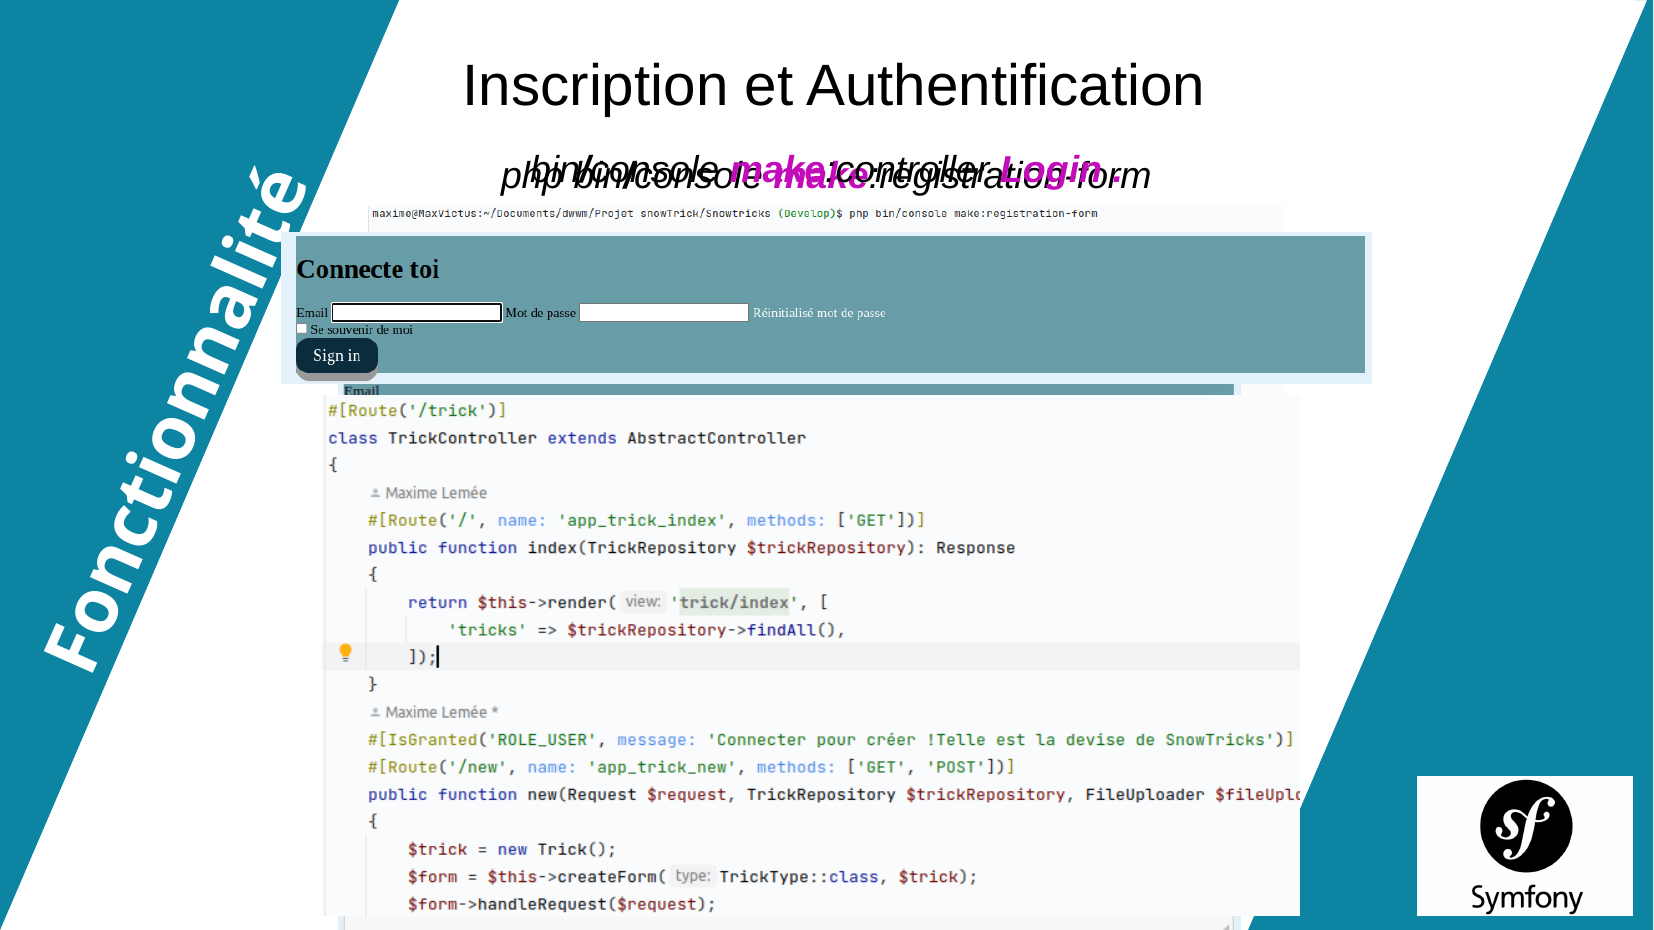

Inscription et Authentification
Fonctionnalité
bin/console make:controller Login .
php bin/console make:registration-form